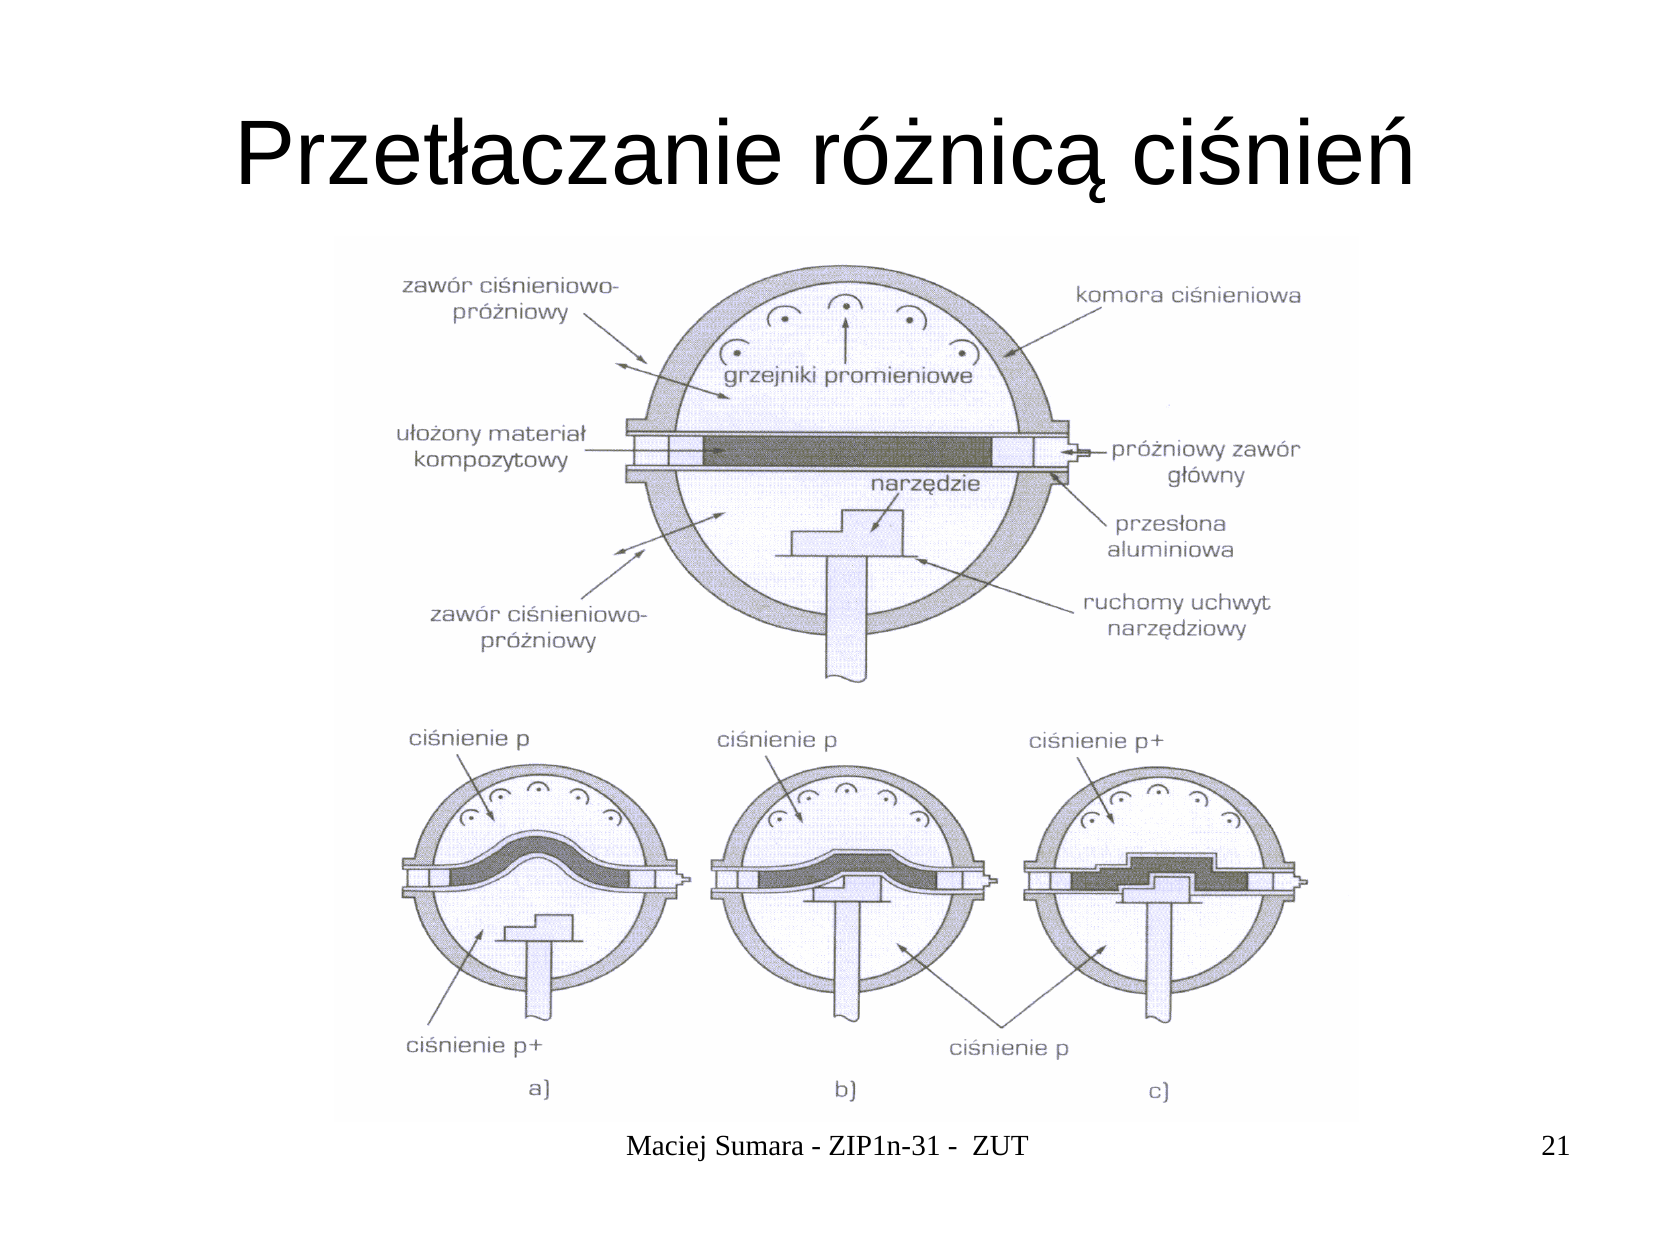

# Przetłaczanie różnicą ciśnień
Maciej Sumara - ZIP1n-31 - ZUT
21